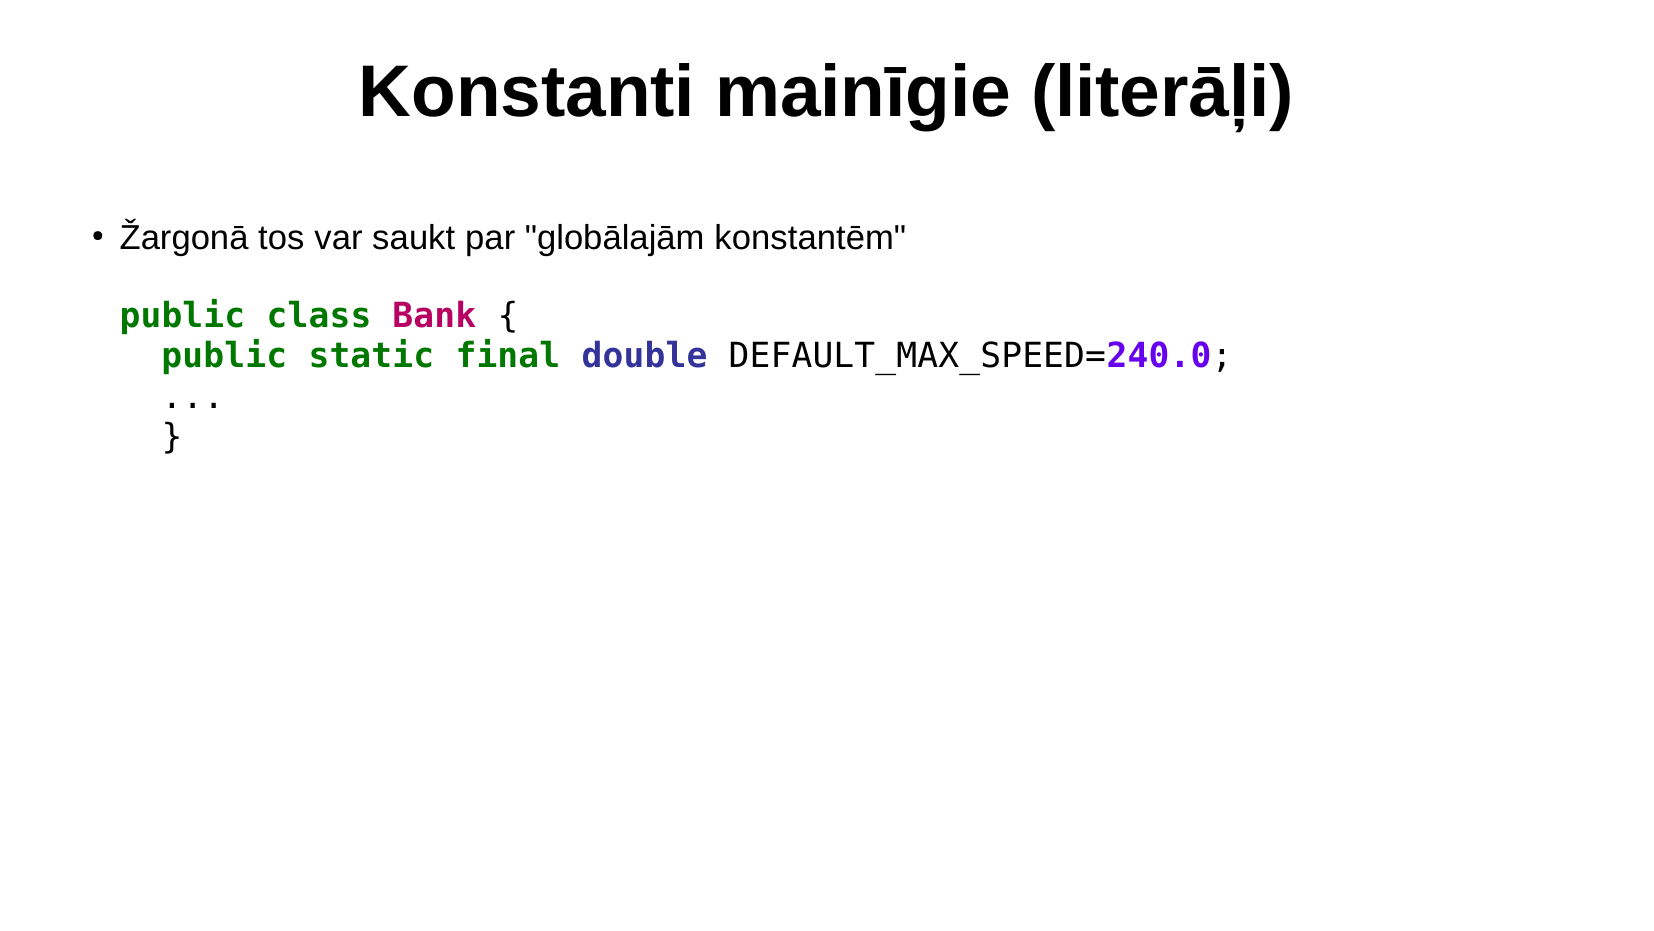

# Konstanti mainīgie (literāļi)
Žargonā tos var saukt par "globālajām konstantēm"
public class Bank {
 public static final double DEFAULT_MAX_SPEED=240.0;
 ...
 }